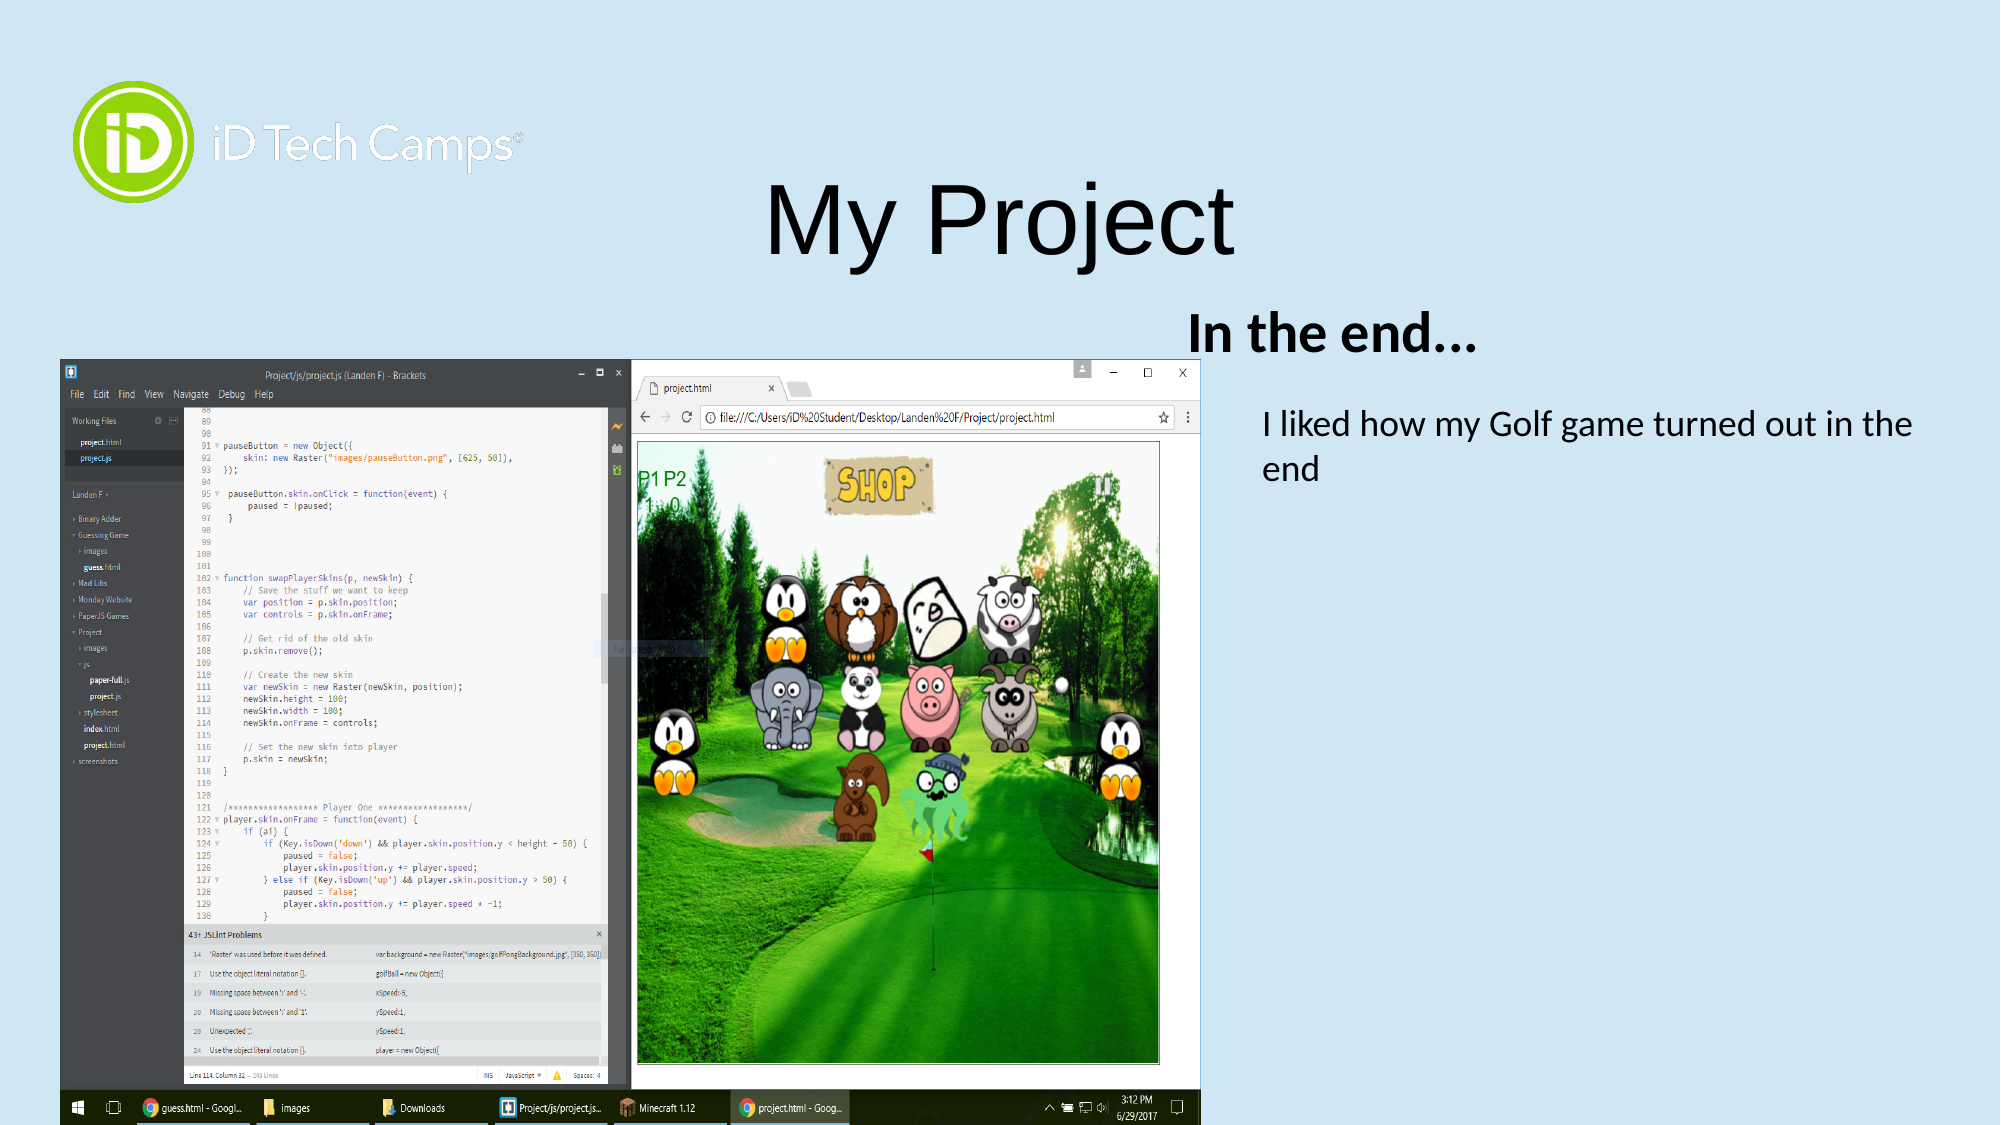

My Project
In the end...
I liked how my Golf game turned out in the end
.